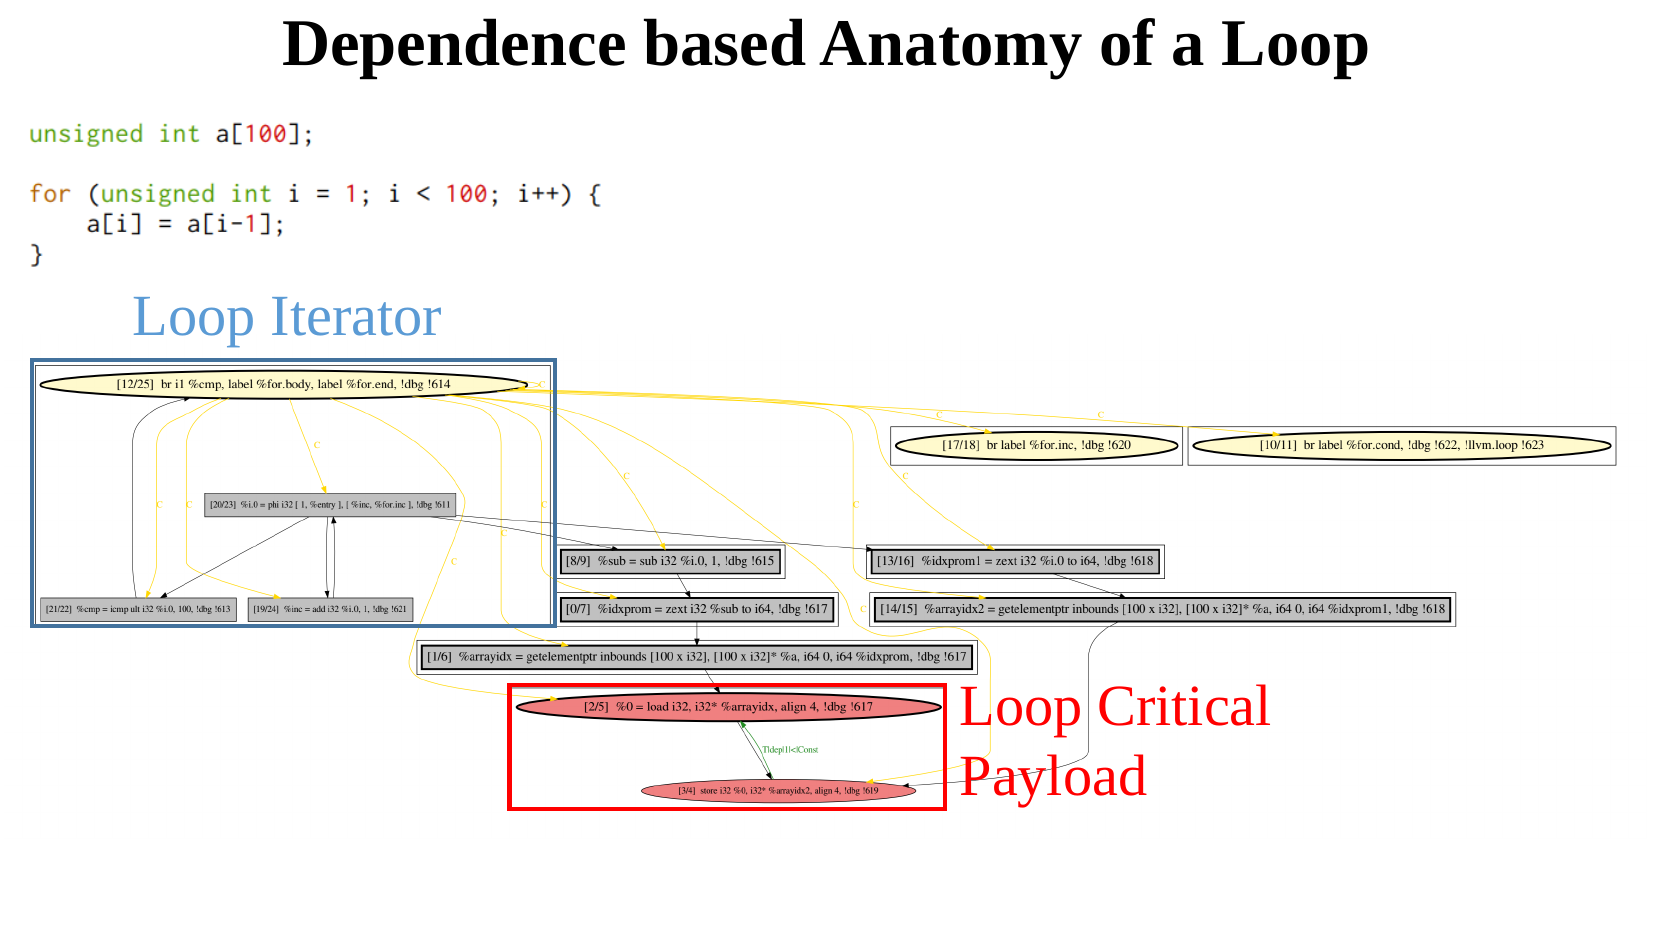

# Dependence based Anatomy of a Loop
*
Loop Iterator
Loop Critical Payload